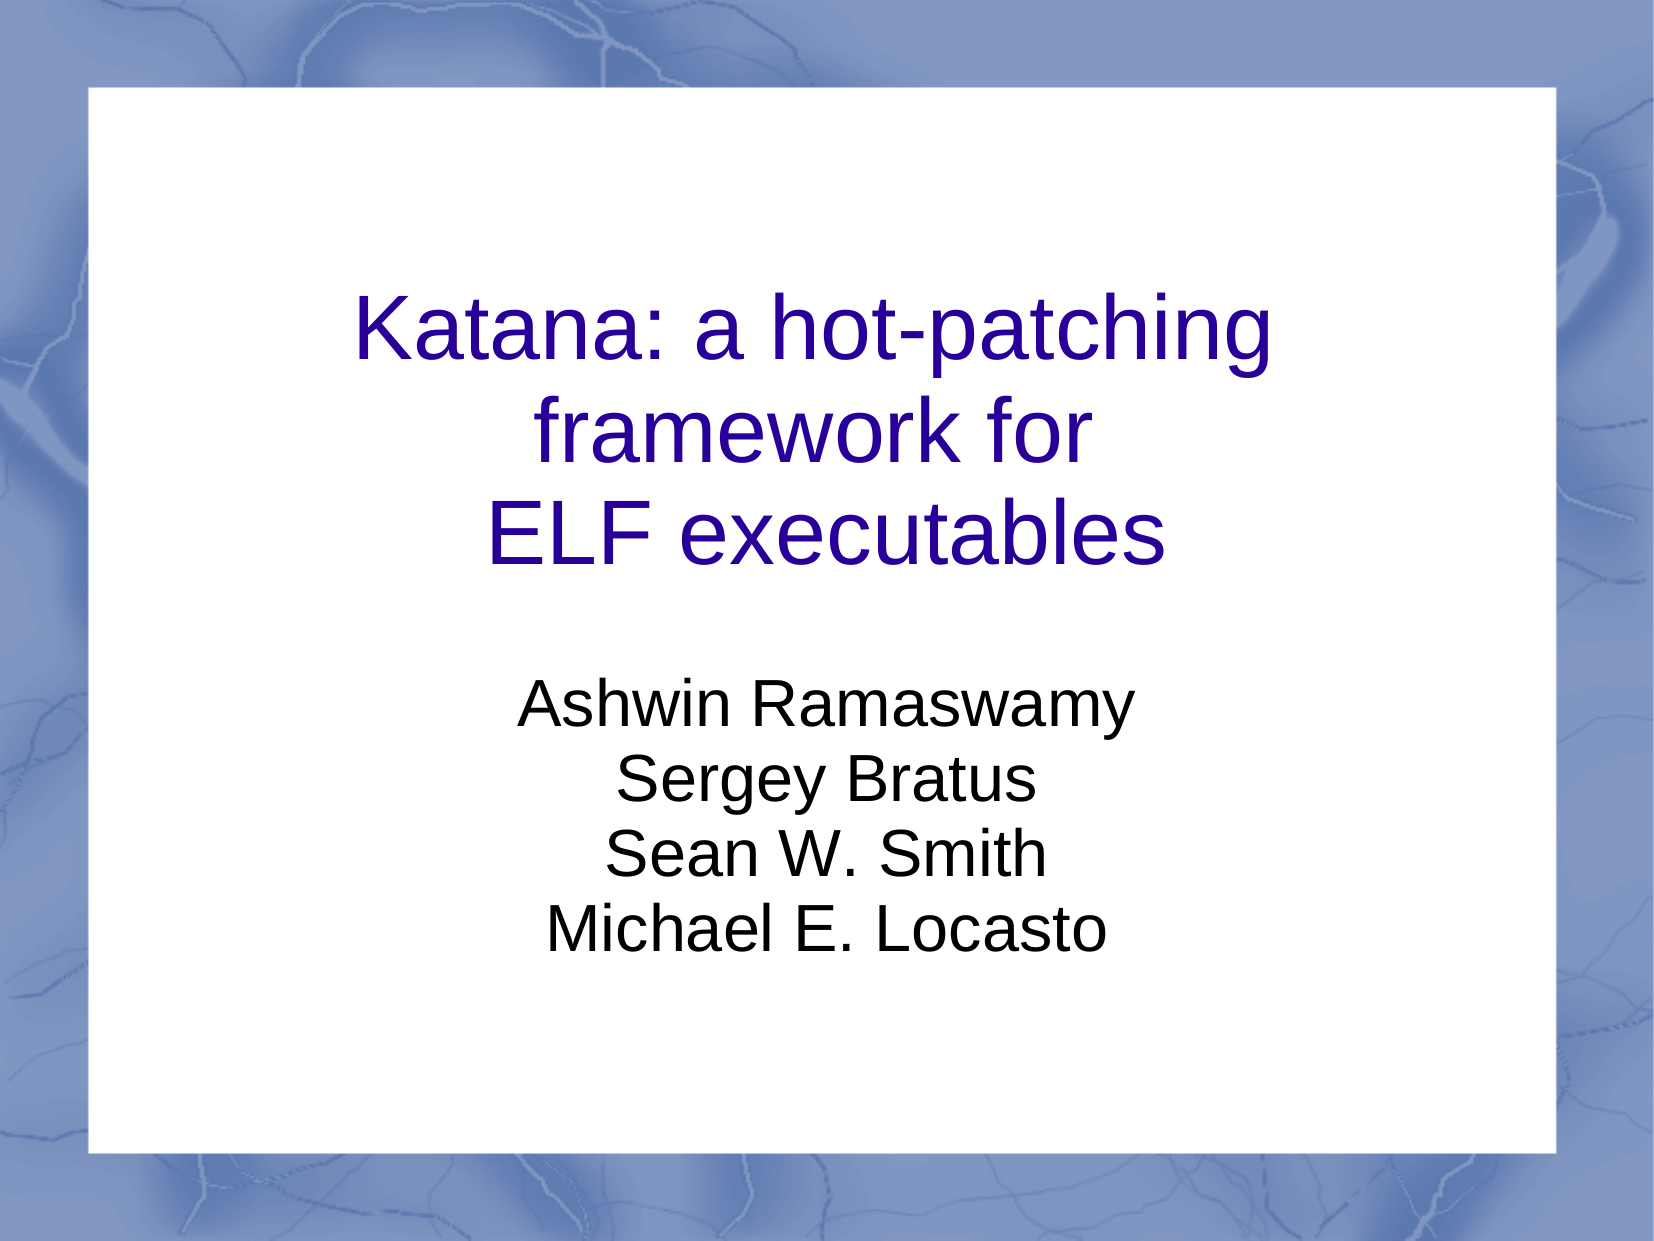

# Katana: a hot-patching framework for ELF executables
Ashwin Ramaswamy
Sergey Bratus
Sean W. Smith
Michael E. Locasto